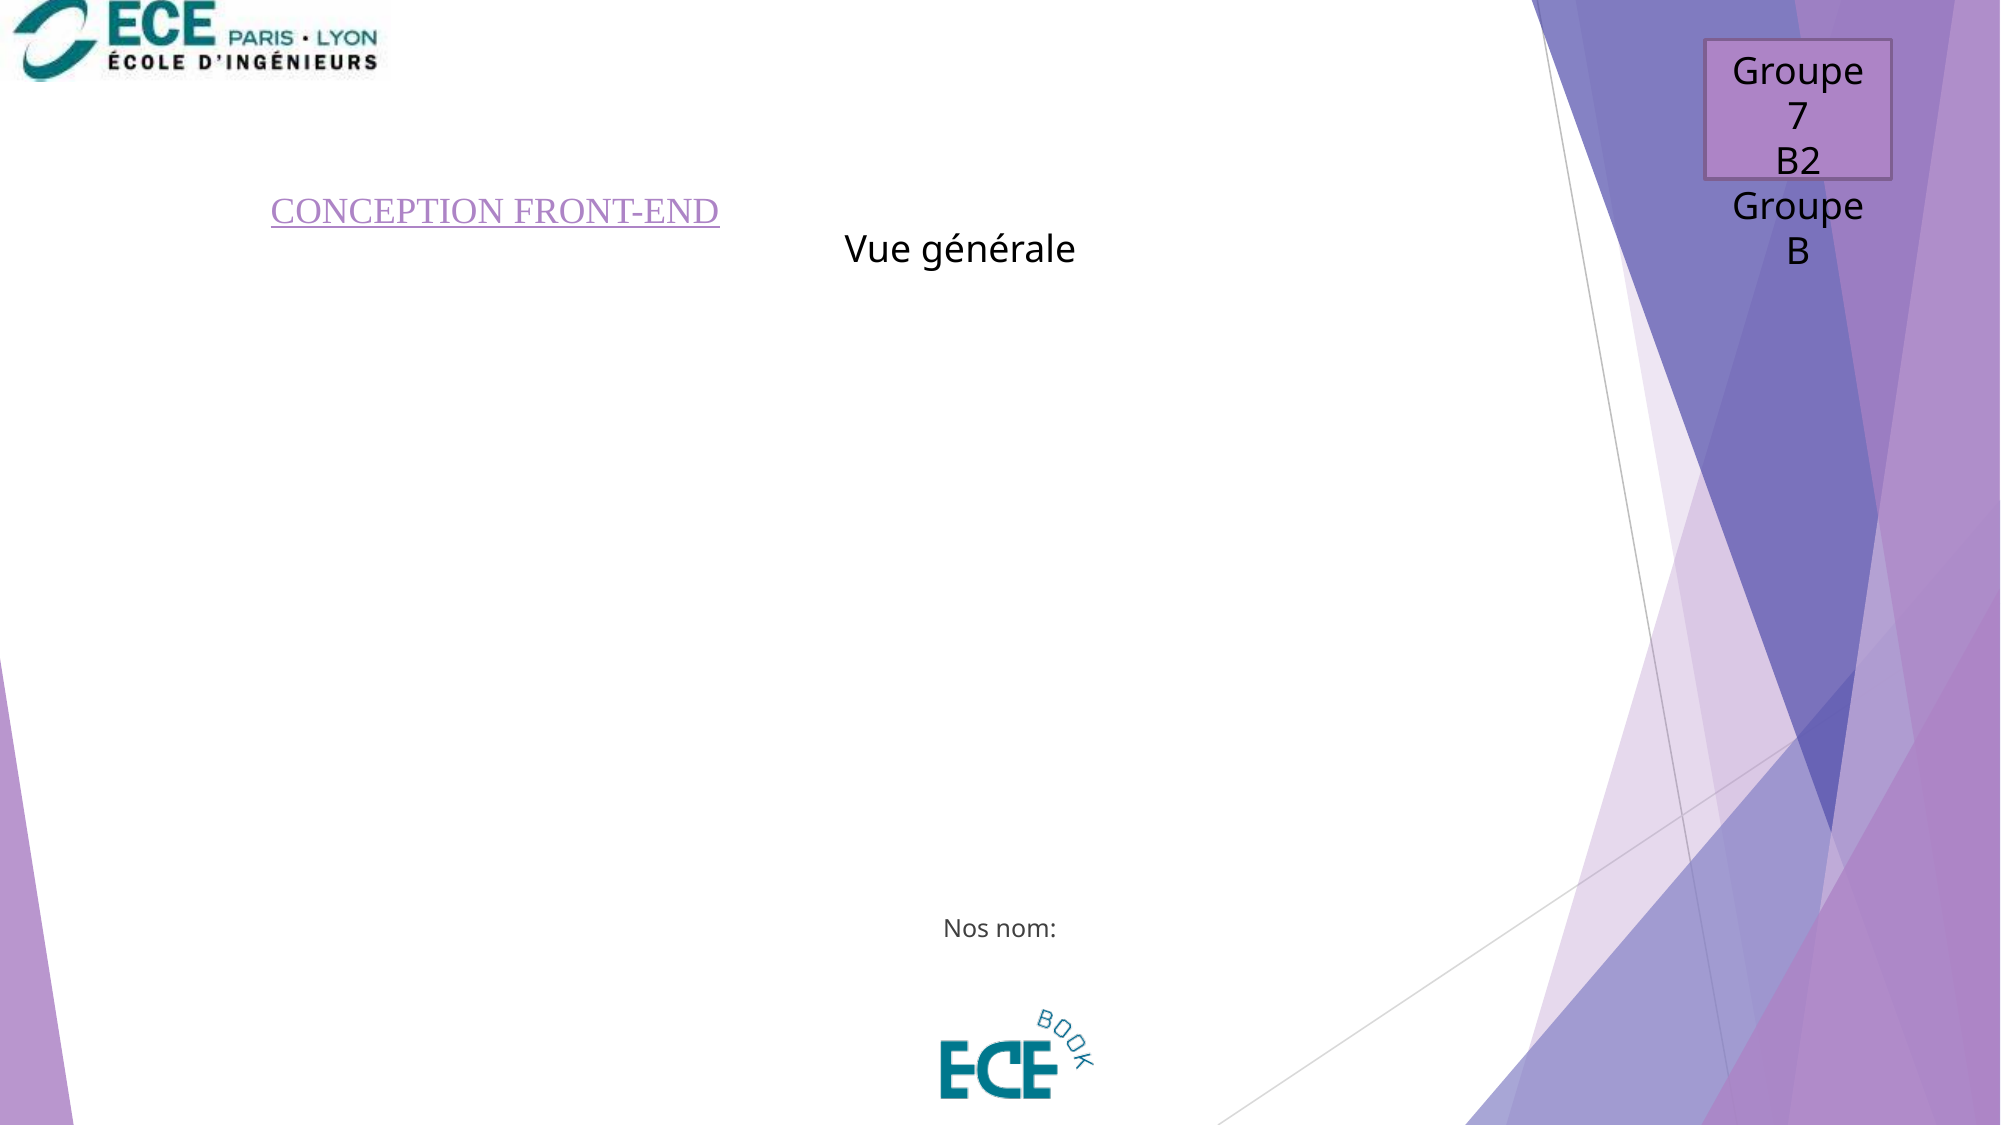

Groupe 7
B2 Groupe B
# CONCEPTION FRONT-END
Vue générale
Nos nom: